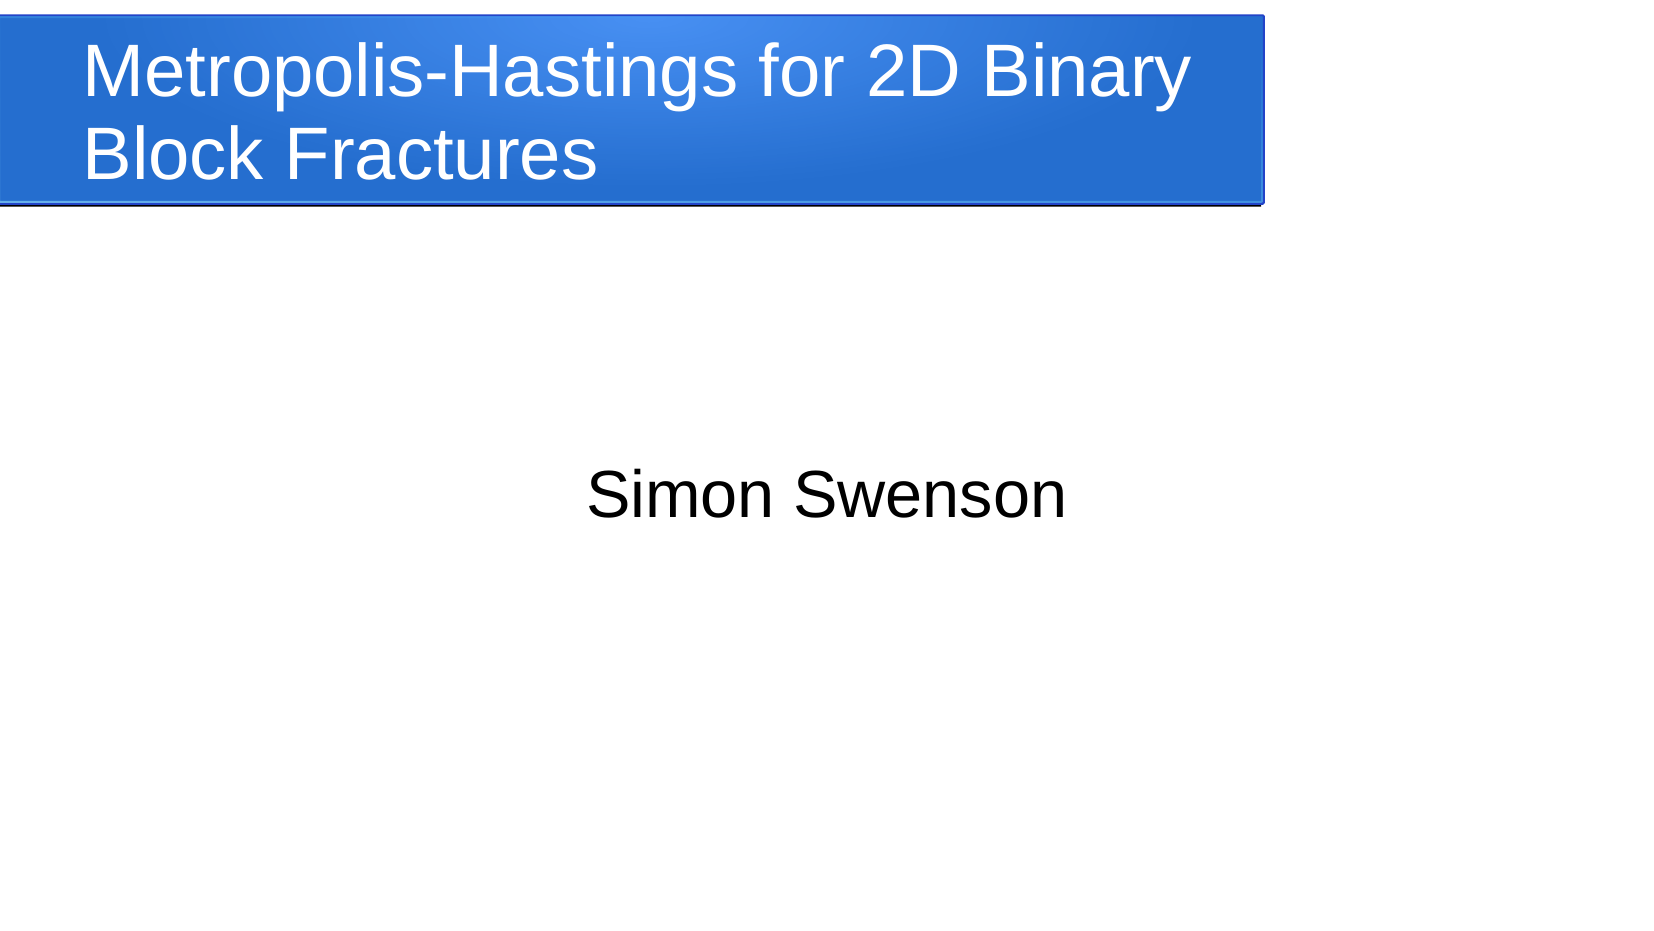

# Metropolis-Hastings for 2D Binary Block Fractures
Simon Swenson